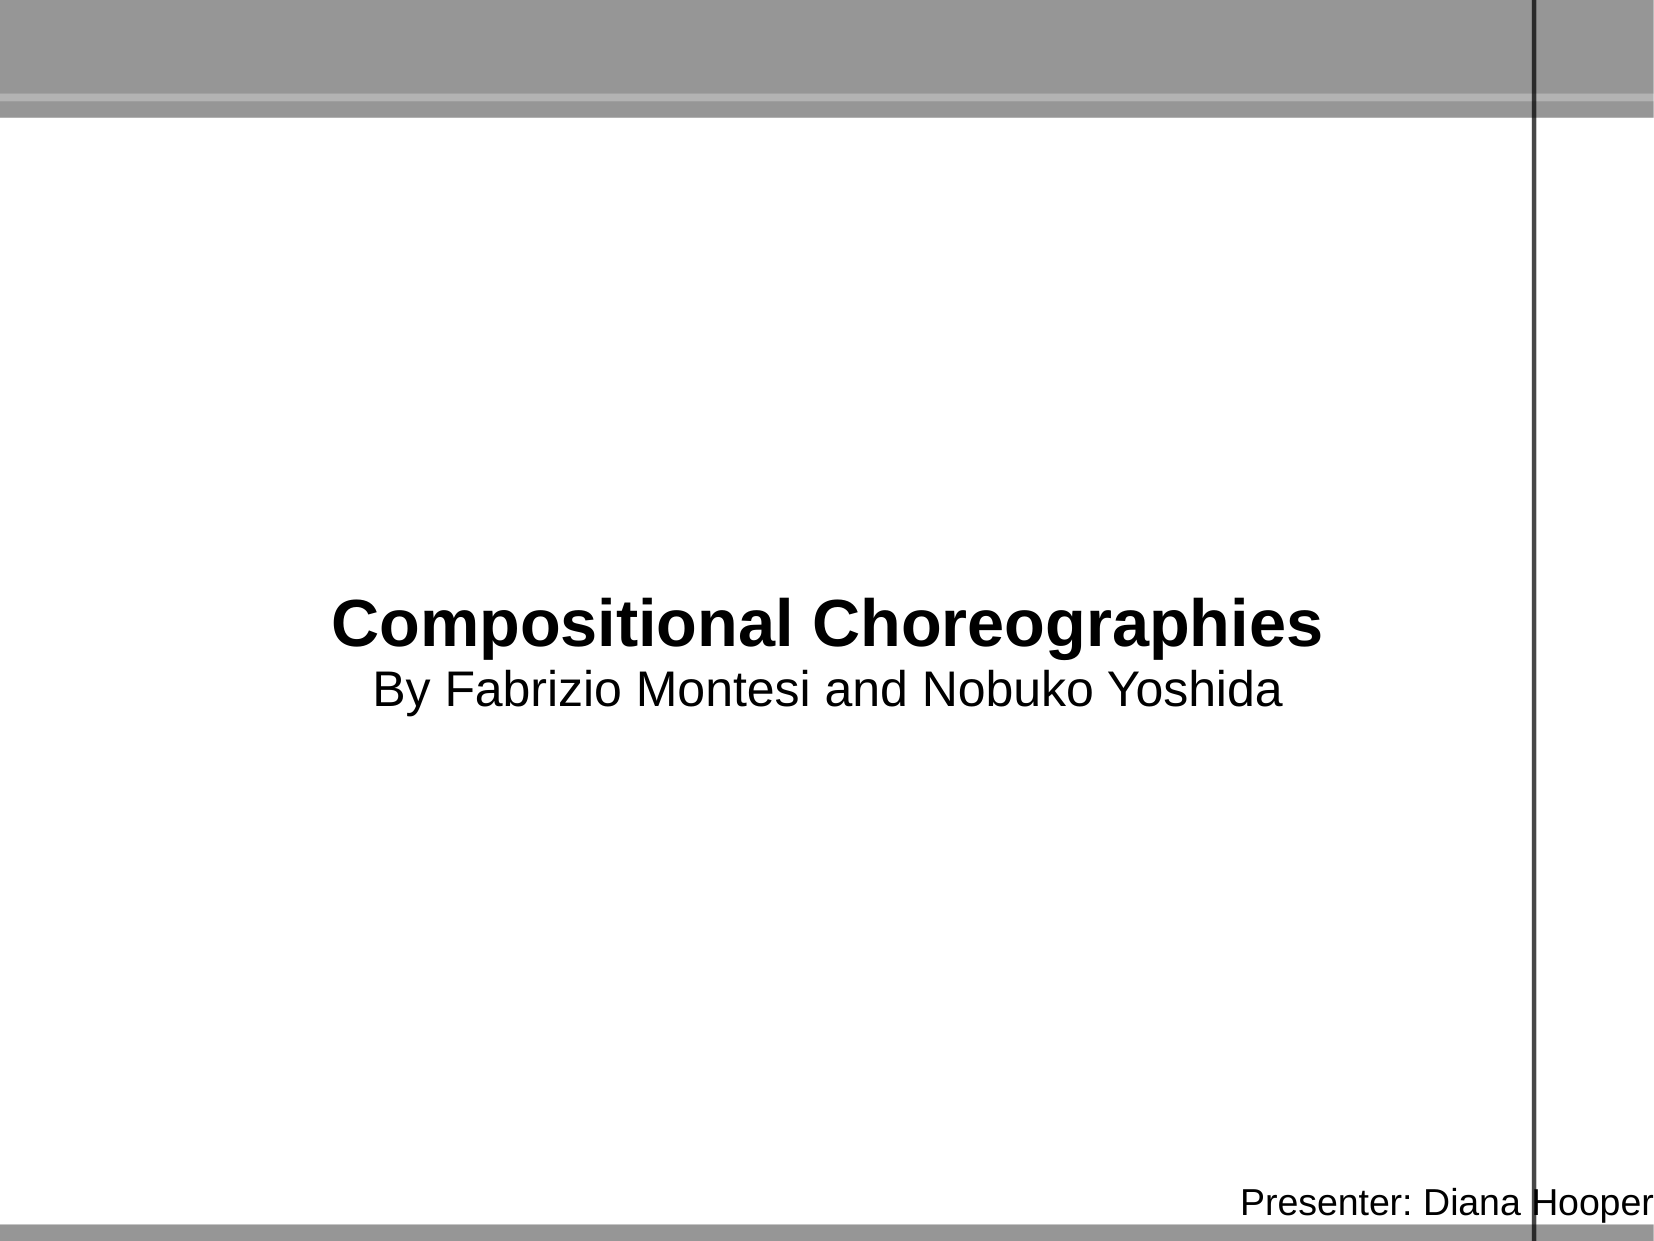

#
Compositional Choreographies
By Fabrizio Montesi and Nobuko Yoshida
Presenter: Diana Hooper